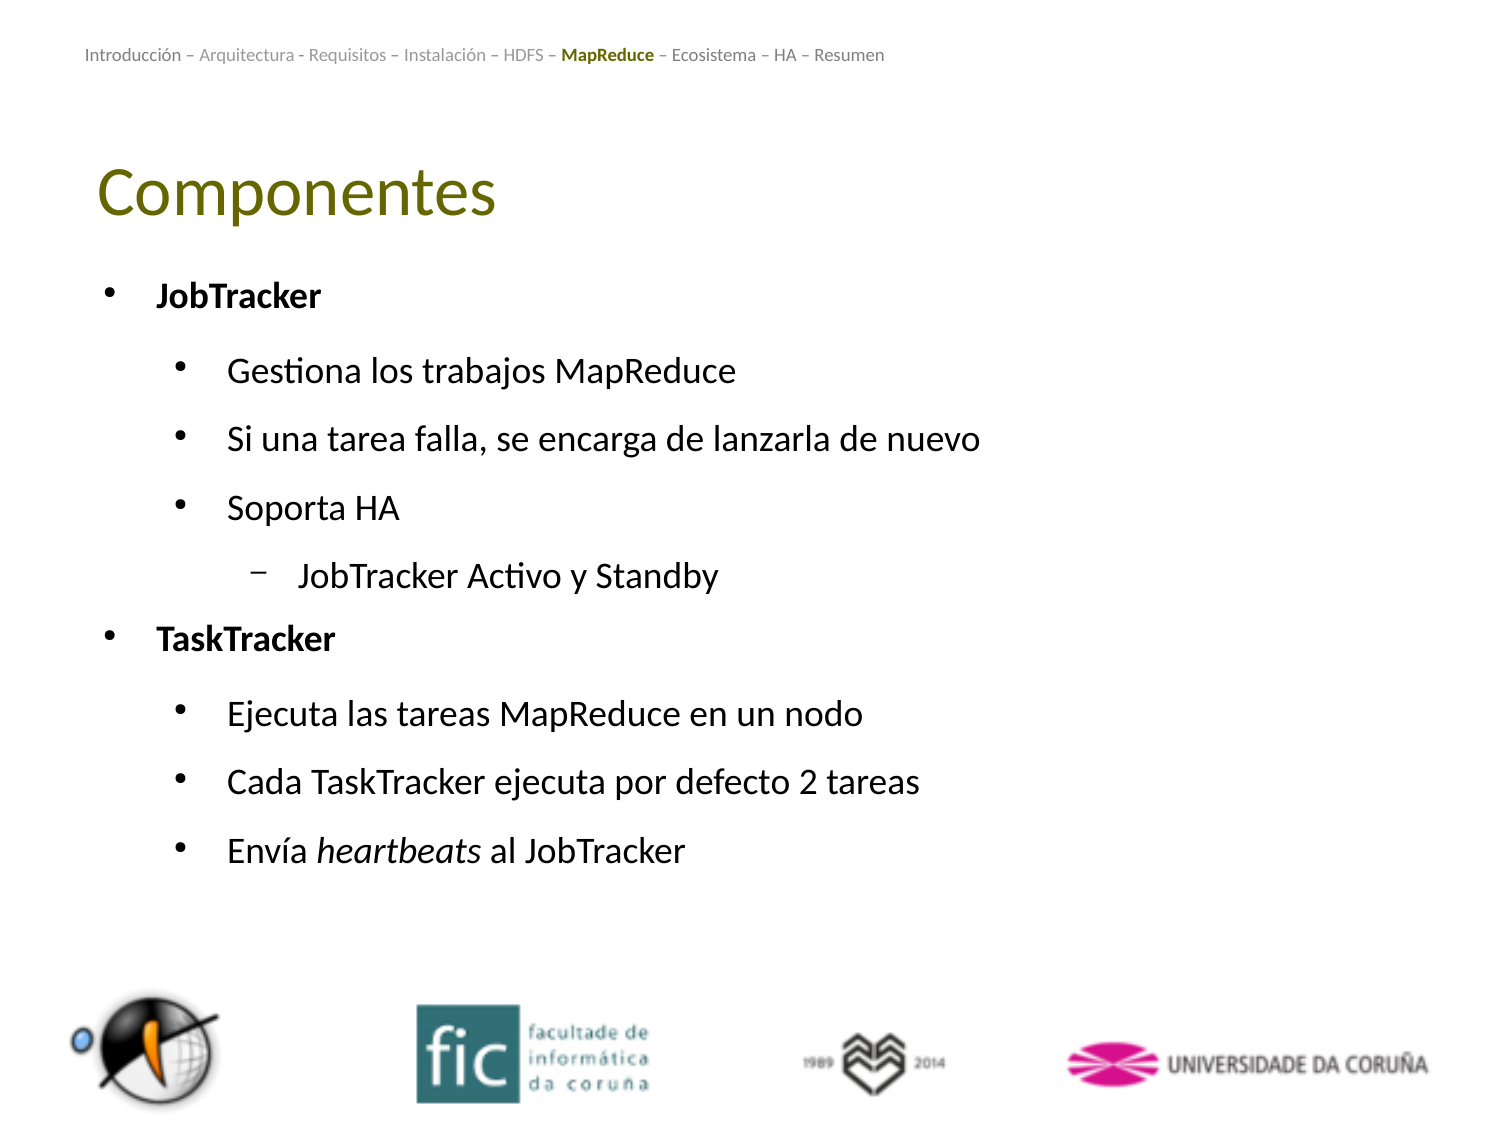

Introducción – Arquitectura - Requisitos – Instalación – HDFS – MapReduce – Ecosistema – HA – Resumen
# Componentes
JobTracker
Gestiona los trabajos MapReduce
Si una tarea falla, se encarga de lanzarla de nuevo
Soporta HA
JobTracker Activo y Standby
TaskTracker
Ejecuta las tareas MapReduce en un nodo
Cada TaskTracker ejecuta por defecto 2 tareas
Envía heartbeats al JobTracker